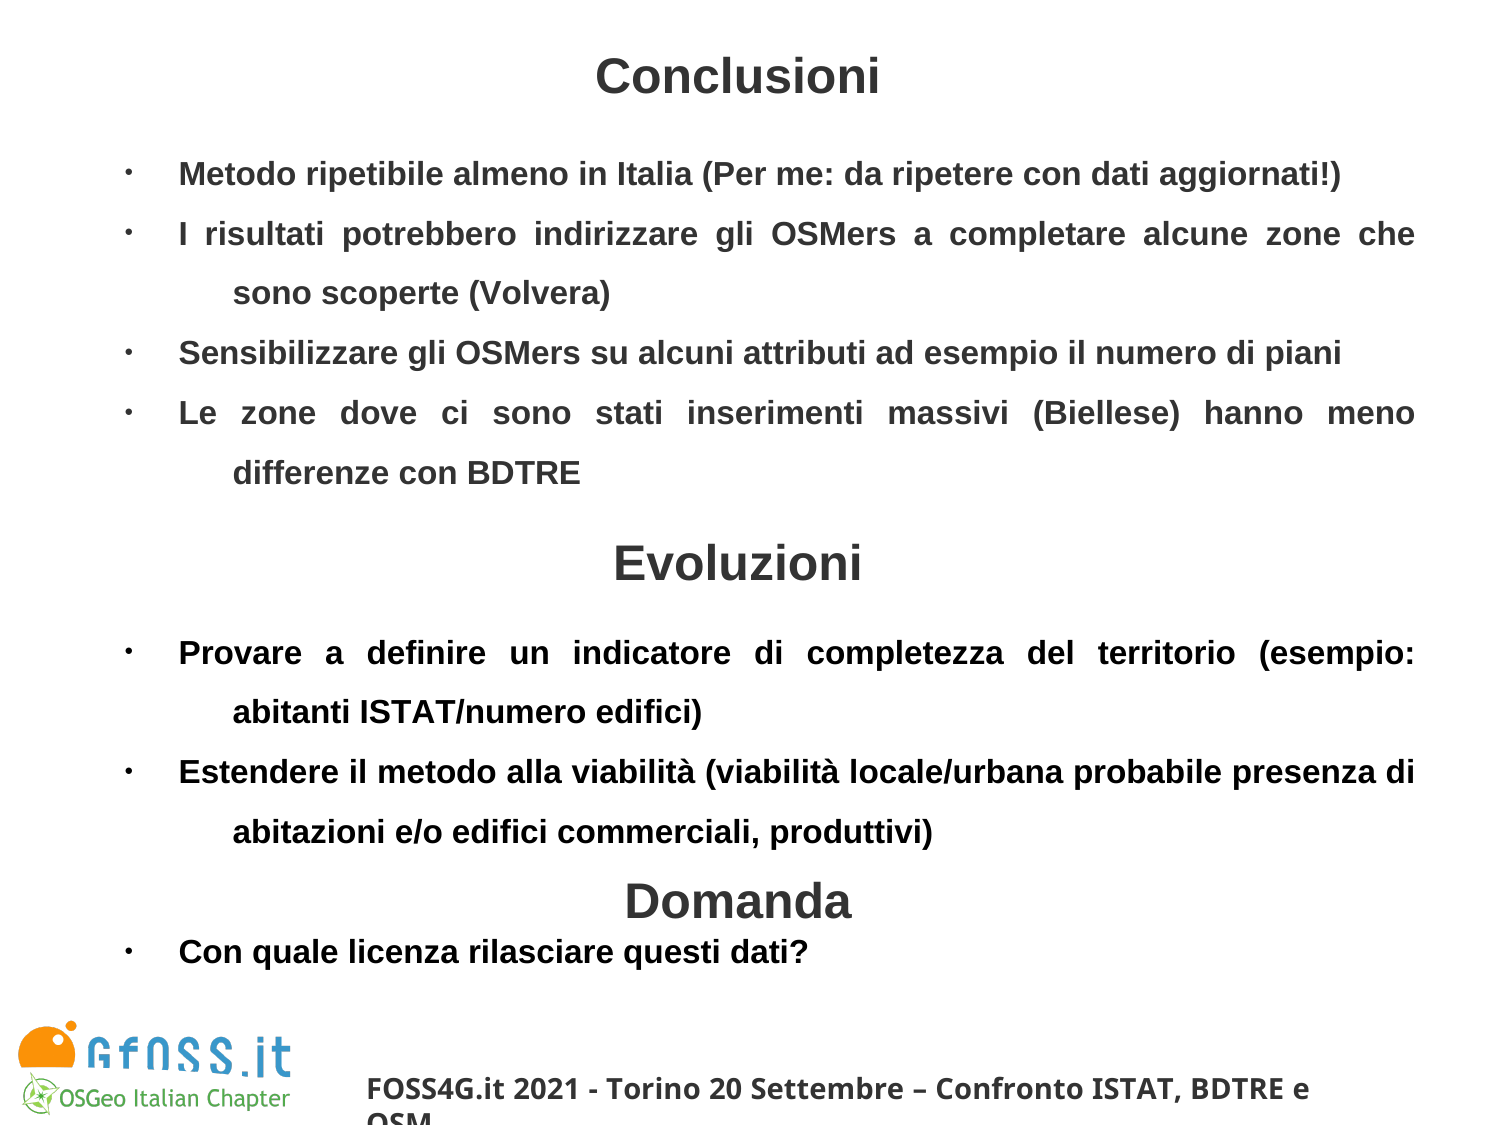

Conclusioni
Metodo ripetibile almeno in Italia (Per me: da ripetere con dati aggiornati!)
I risultati potrebbero indirizzare gli OSMers a completare alcune zone che sono scoperte (Volvera)
Sensibilizzare gli OSMers su alcuni attributi ad esempio il numero di piani
Le zone dove ci sono stati inserimenti massivi (Biellese) hanno meno differenze con BDTRE
Provare a definire un indicatore di completezza del territorio (esempio: abitanti ISTAT/numero edifici)
Estendere il metodo alla viabilità (viabilità locale/urbana probabile presenza di abitazioni e/o edifici commerciali, produttivi)
Con quale licenza rilasciare questi dati?
Evoluzioni
Domanda